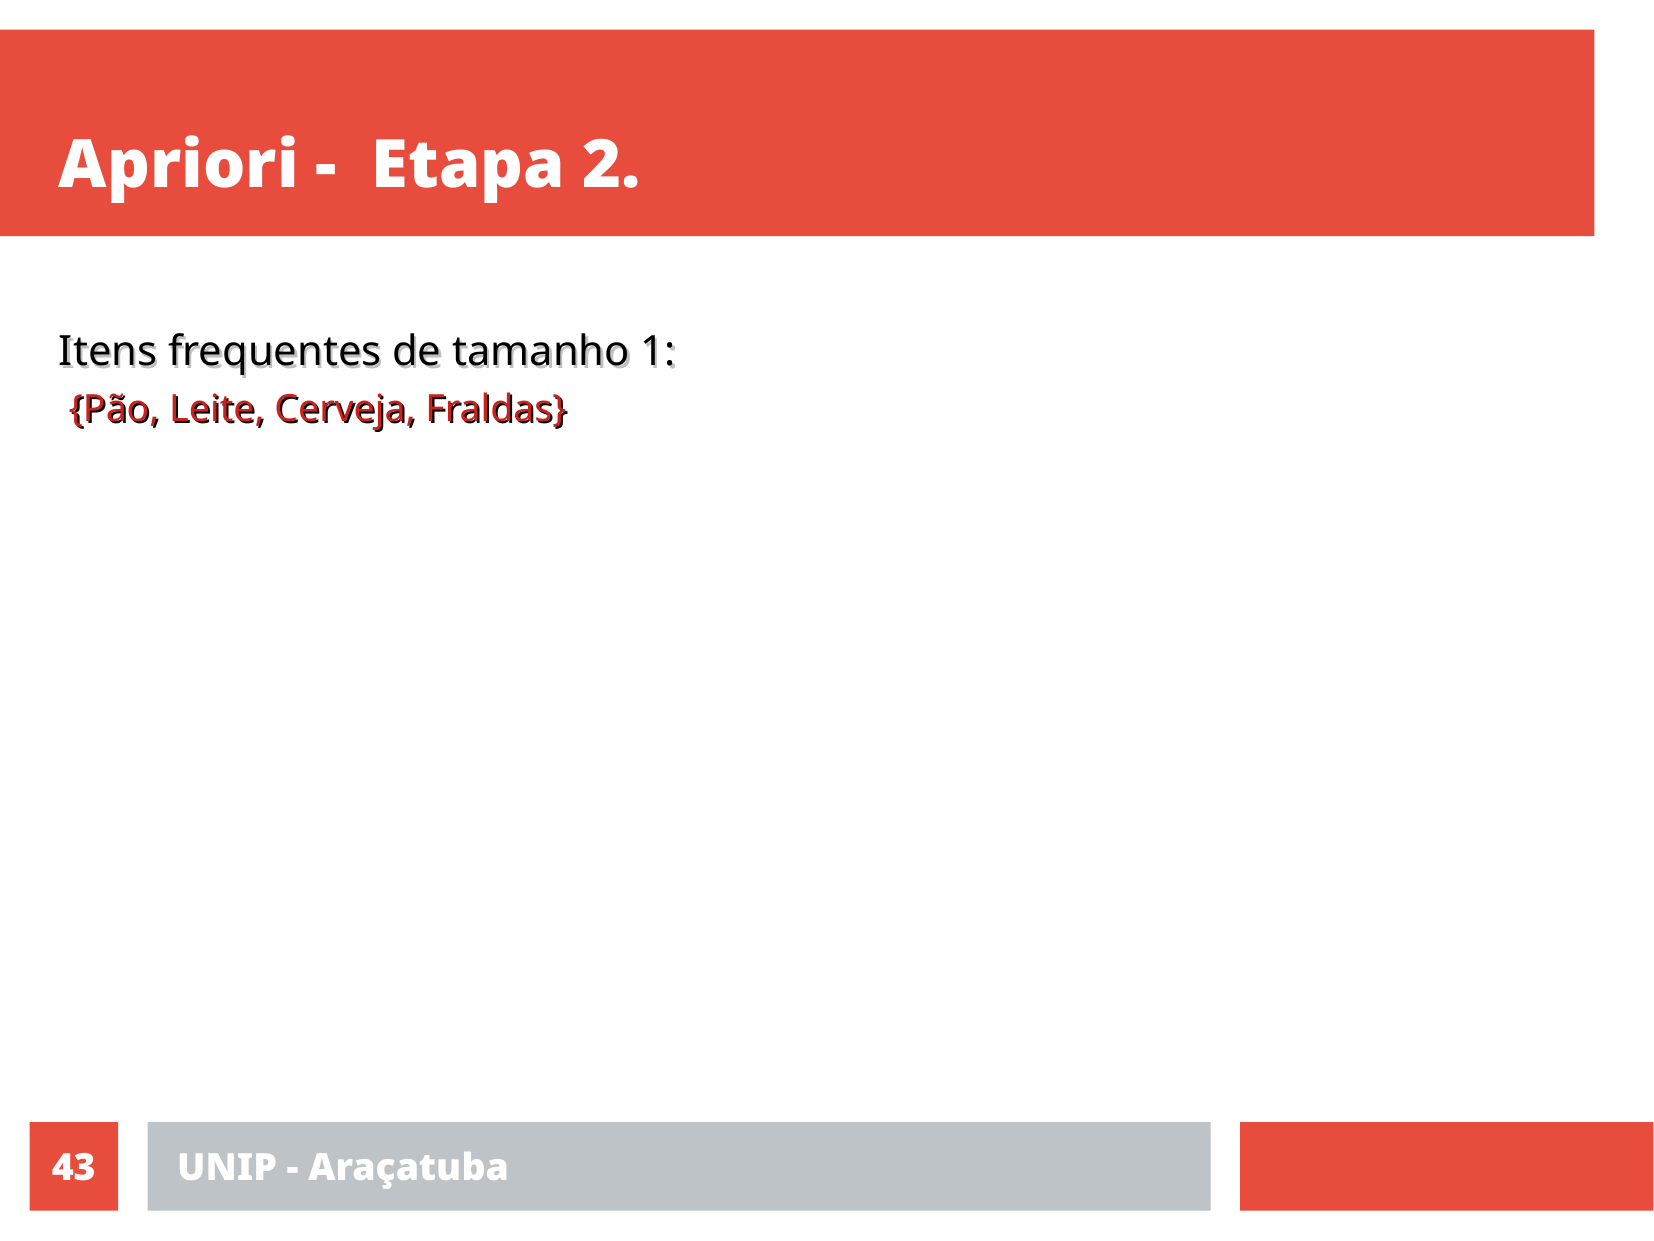

# Apriori - Etapa 2.
Itens frequentes de tamanho 1:
 {Pão, Leite, Cerveja, Fraldas}
43
UNIP - Araçatuba